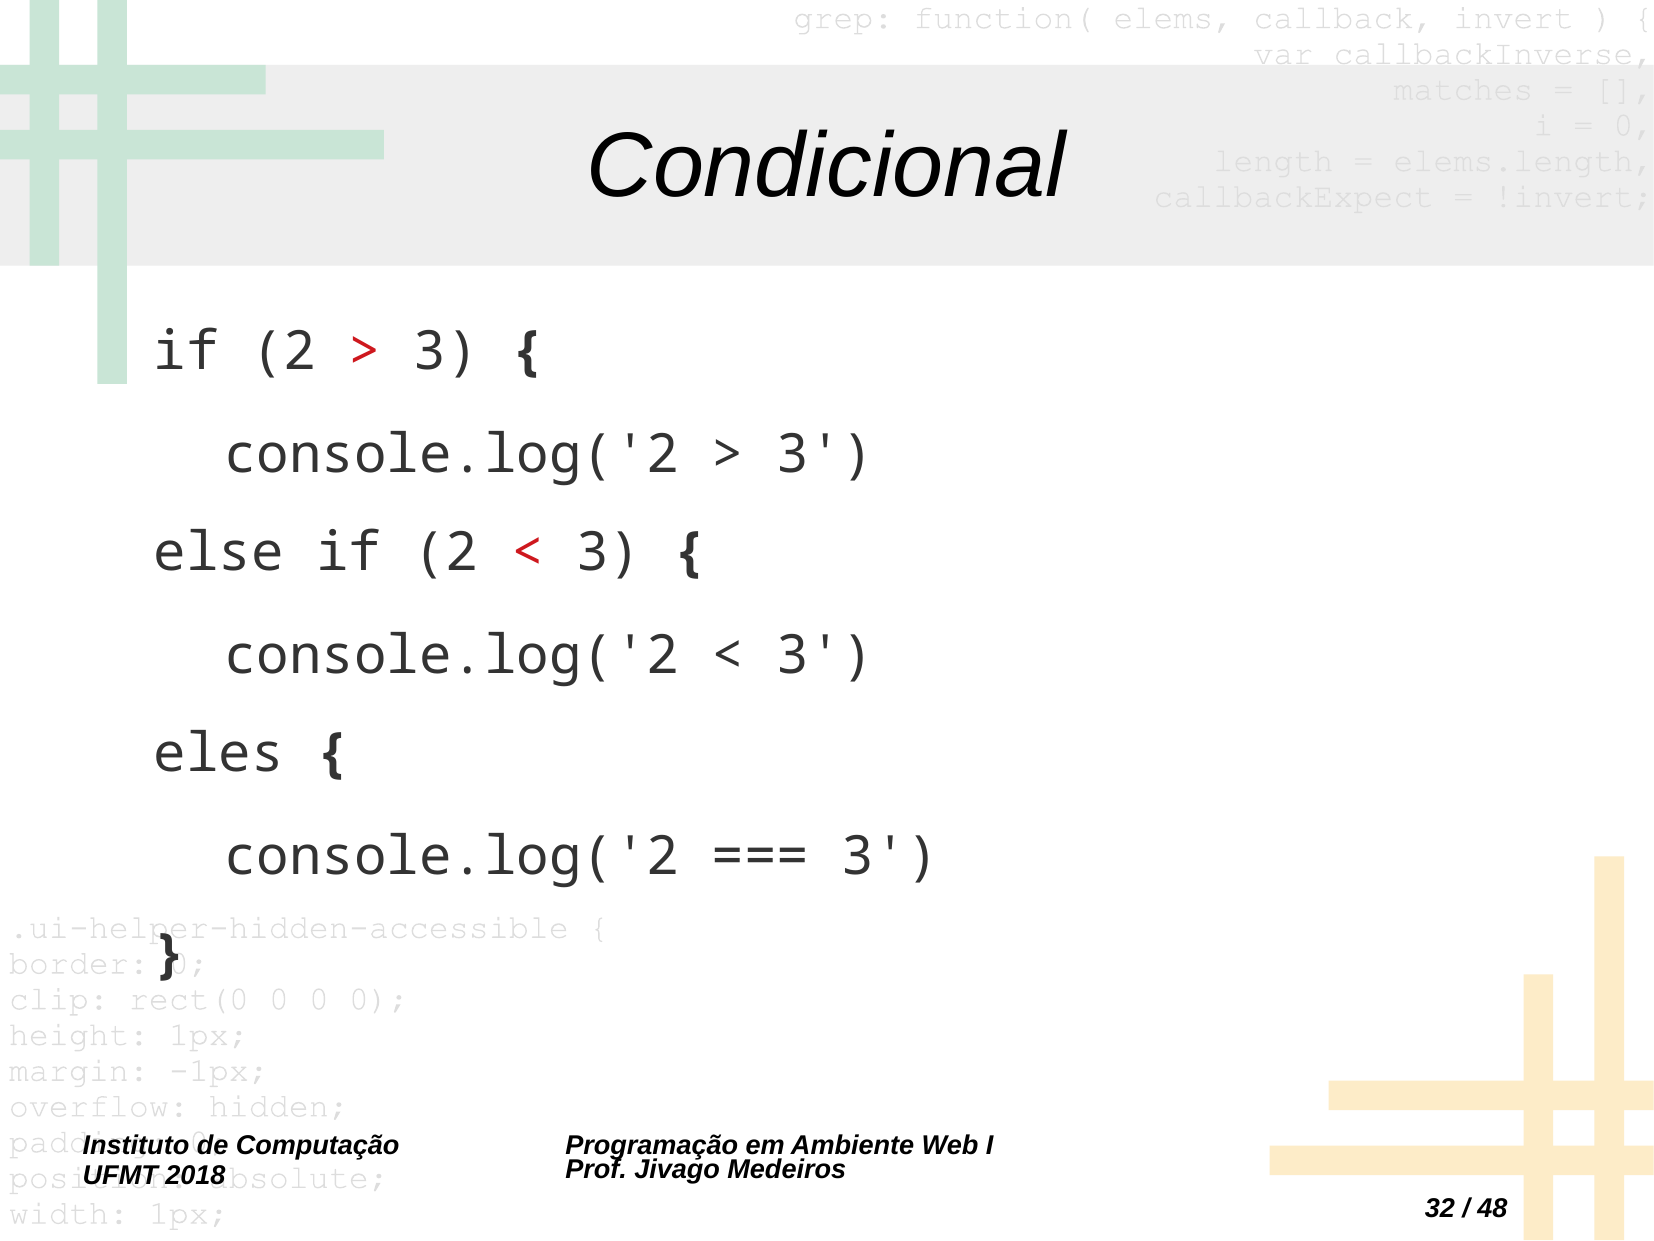

# Condicional
if (2 > 3) {
console.log('2 > 3')
else if (2 < 3) {
console.log('2 < 3')
eles {
console.log('2 === 3')
}
Programação em Ambiente Web I Prof. Jivago Medeiros
32